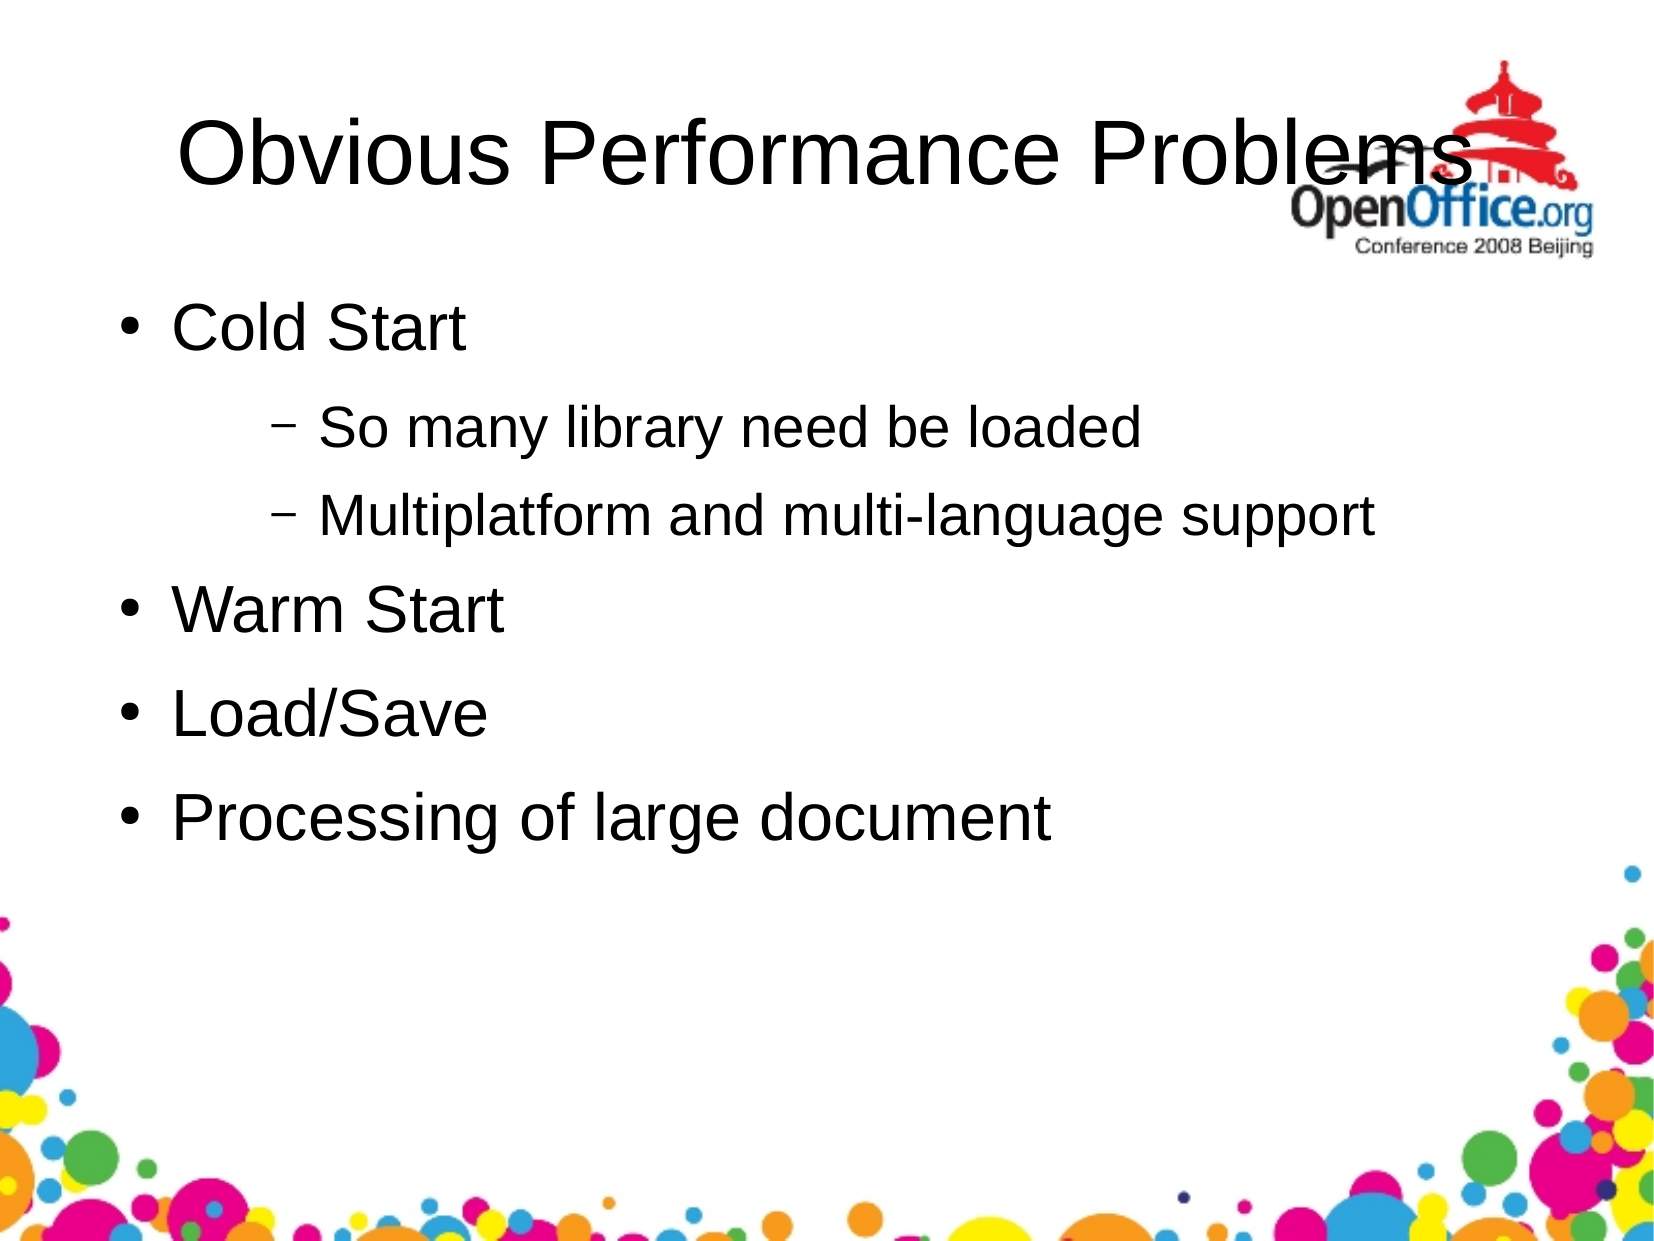

# Obvious Performance Problems
Cold Start
So many library need be loaded
Multiplatform and multi-language support
Warm Start
Load/Save
Processing of large document